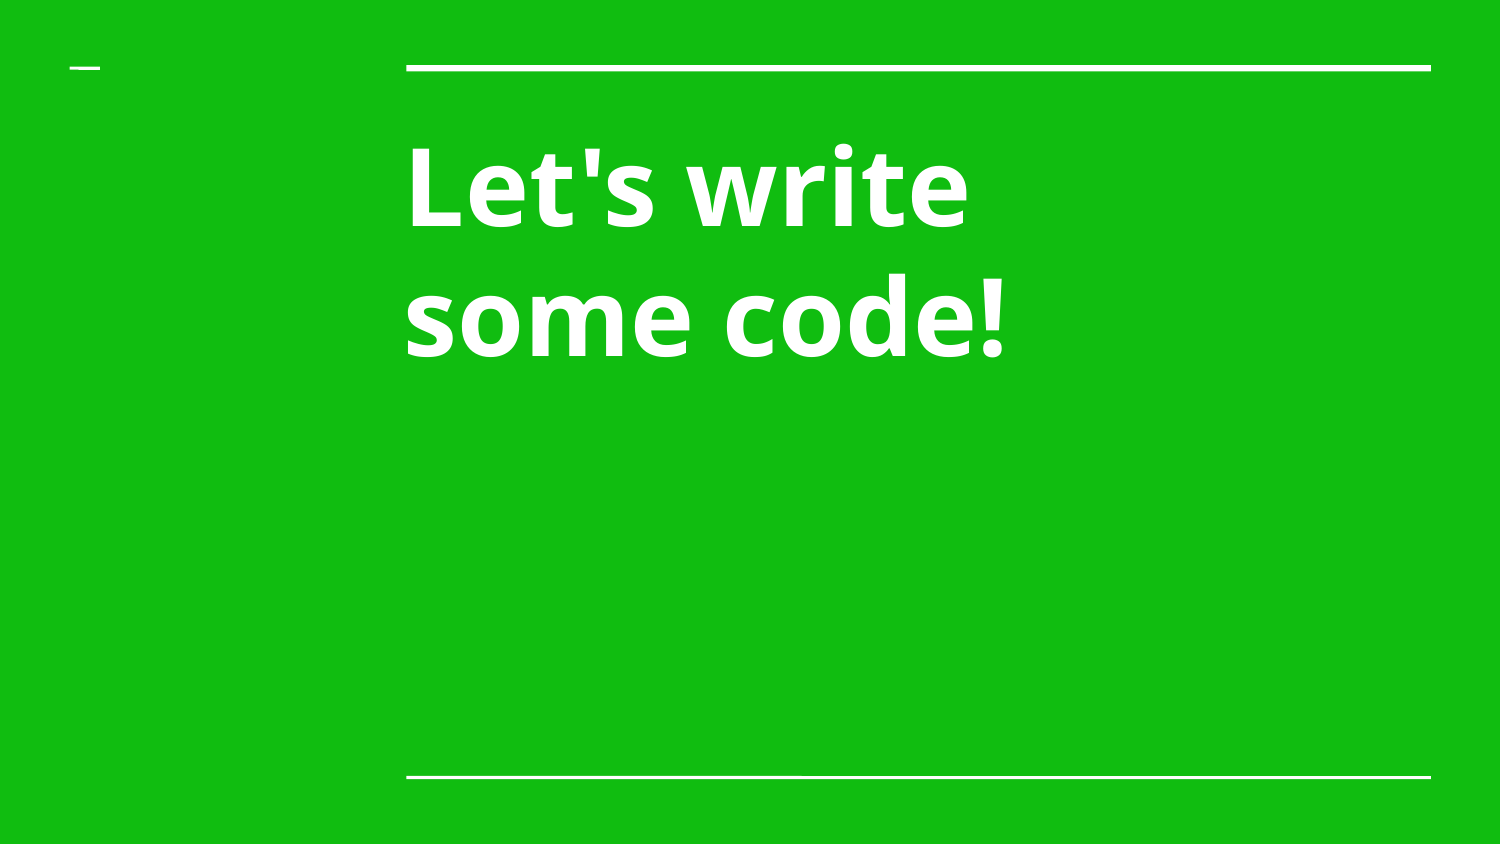

# Let's write some code! Type together